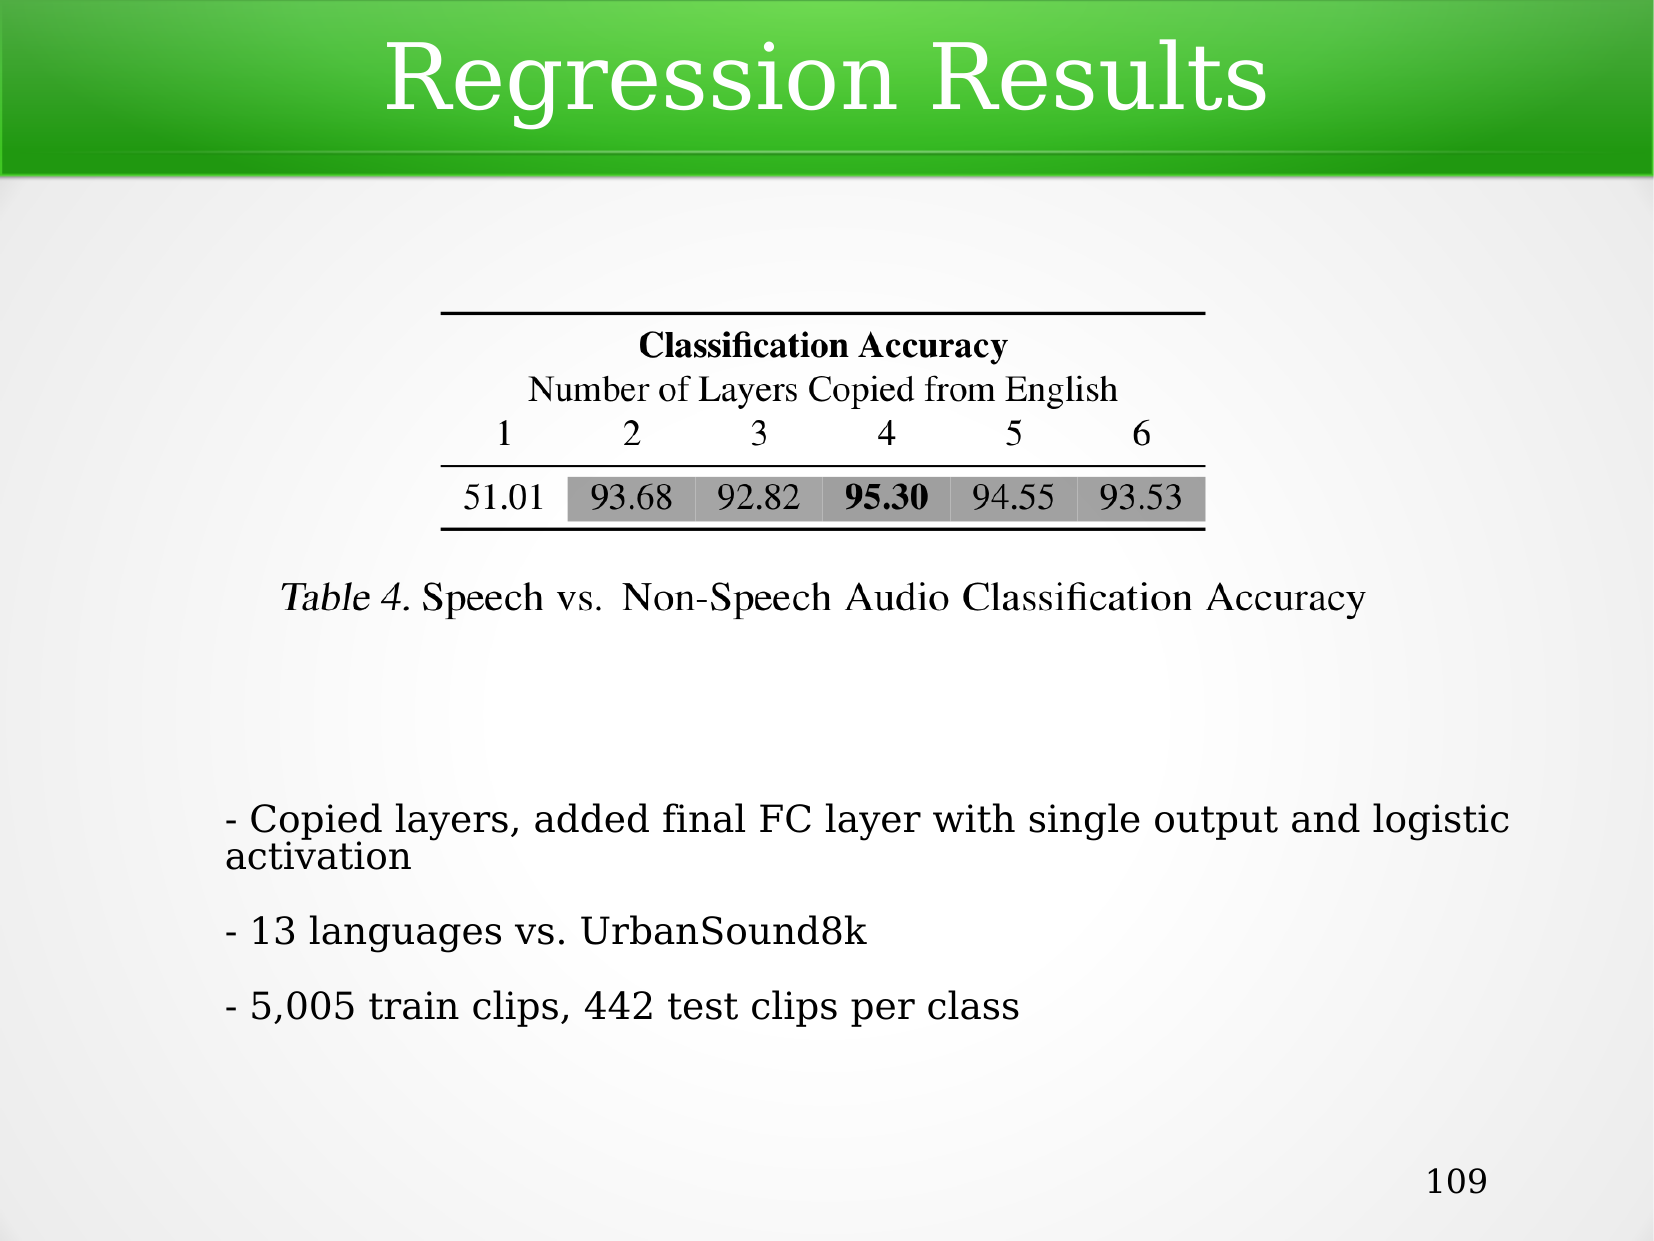

# Regression Results
- Copied layers, added final FC layer with single output and logistic activation
- 13 languages vs. UrbanSound8k
- 5,005 train clips, 442 test clips per class